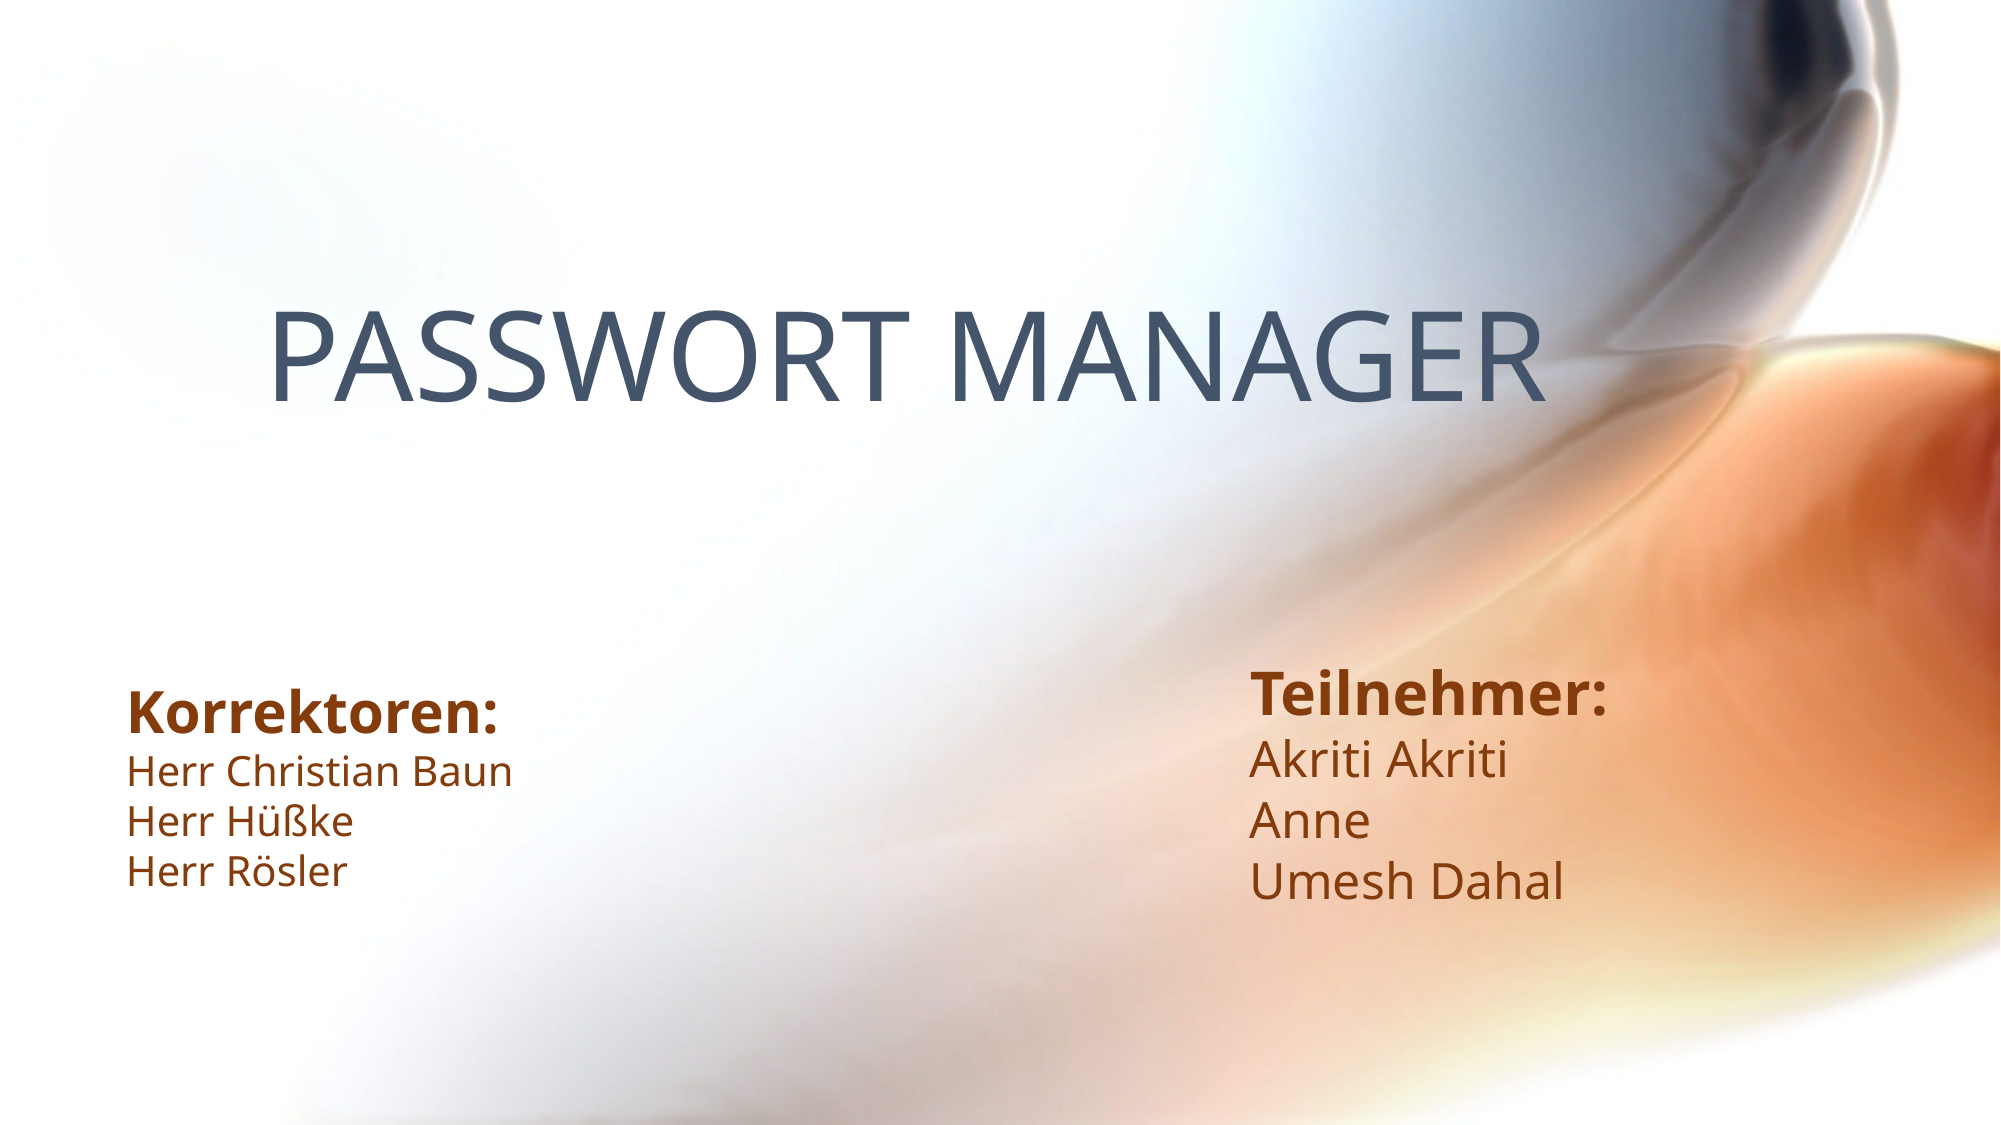

# PASSWORT MANAGER
Korrektoren:
Herr Christian Baun
Herr Hüßke
Herr Rösler
Teilnehmer:
Akriti Akriti
Anne
Umesh Dahal